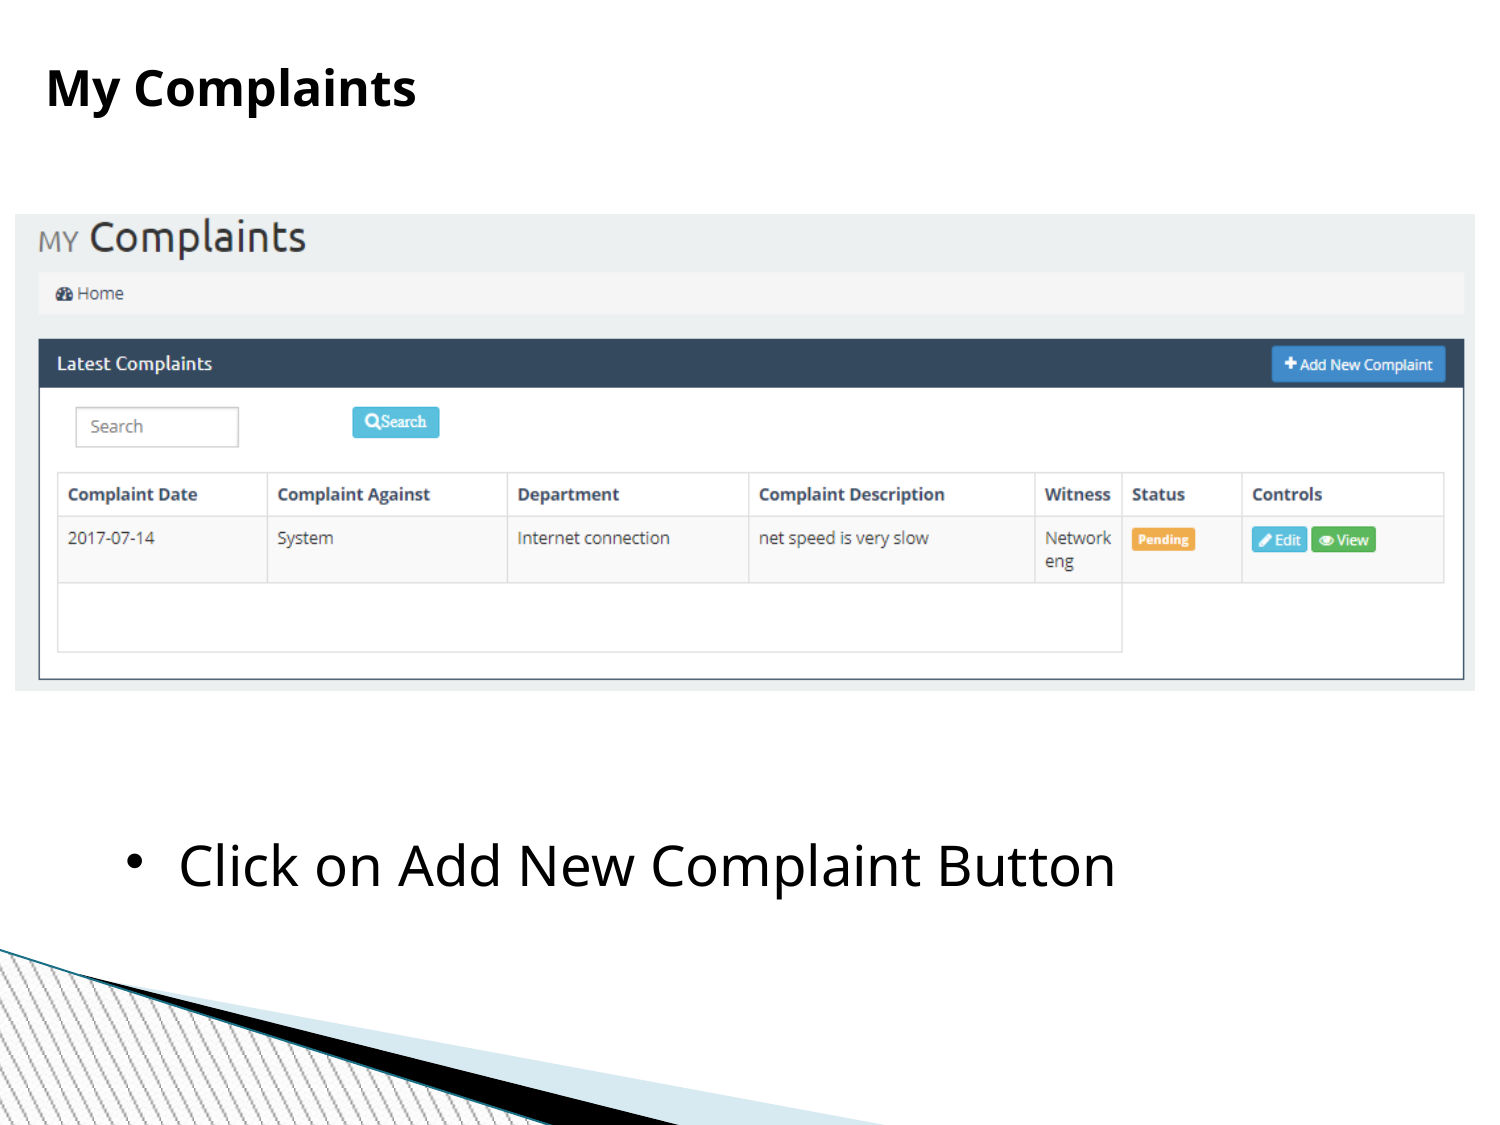

# My Complaints
Click on Add New Complaint Button